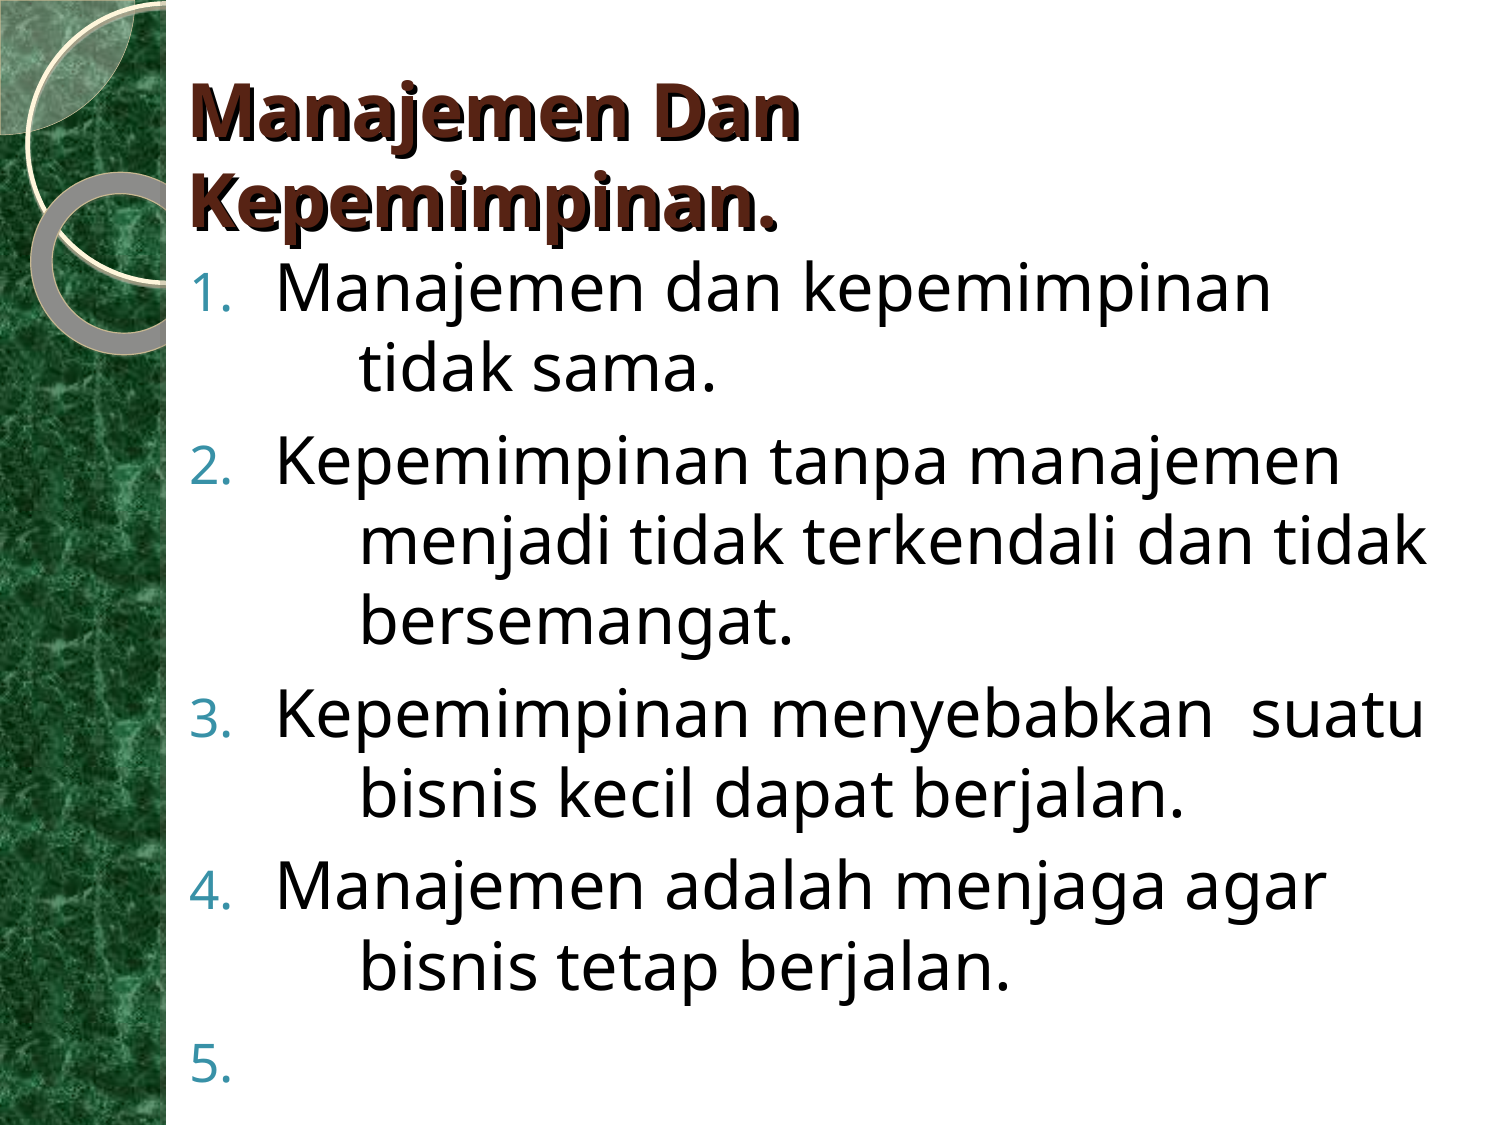

# Manajemen Dan Kepemimpinan.
Manajemen dan kepemimpinan tidak sama.
Kepemimpinan tanpa manajemen menjadi tidak terkendali dan tidak bersemangat.
Kepemimpinan menyebabkan suatu bisnis kecil dapat berjalan.
Manajemen adalah menjaga agar bisnis tetap berjalan.